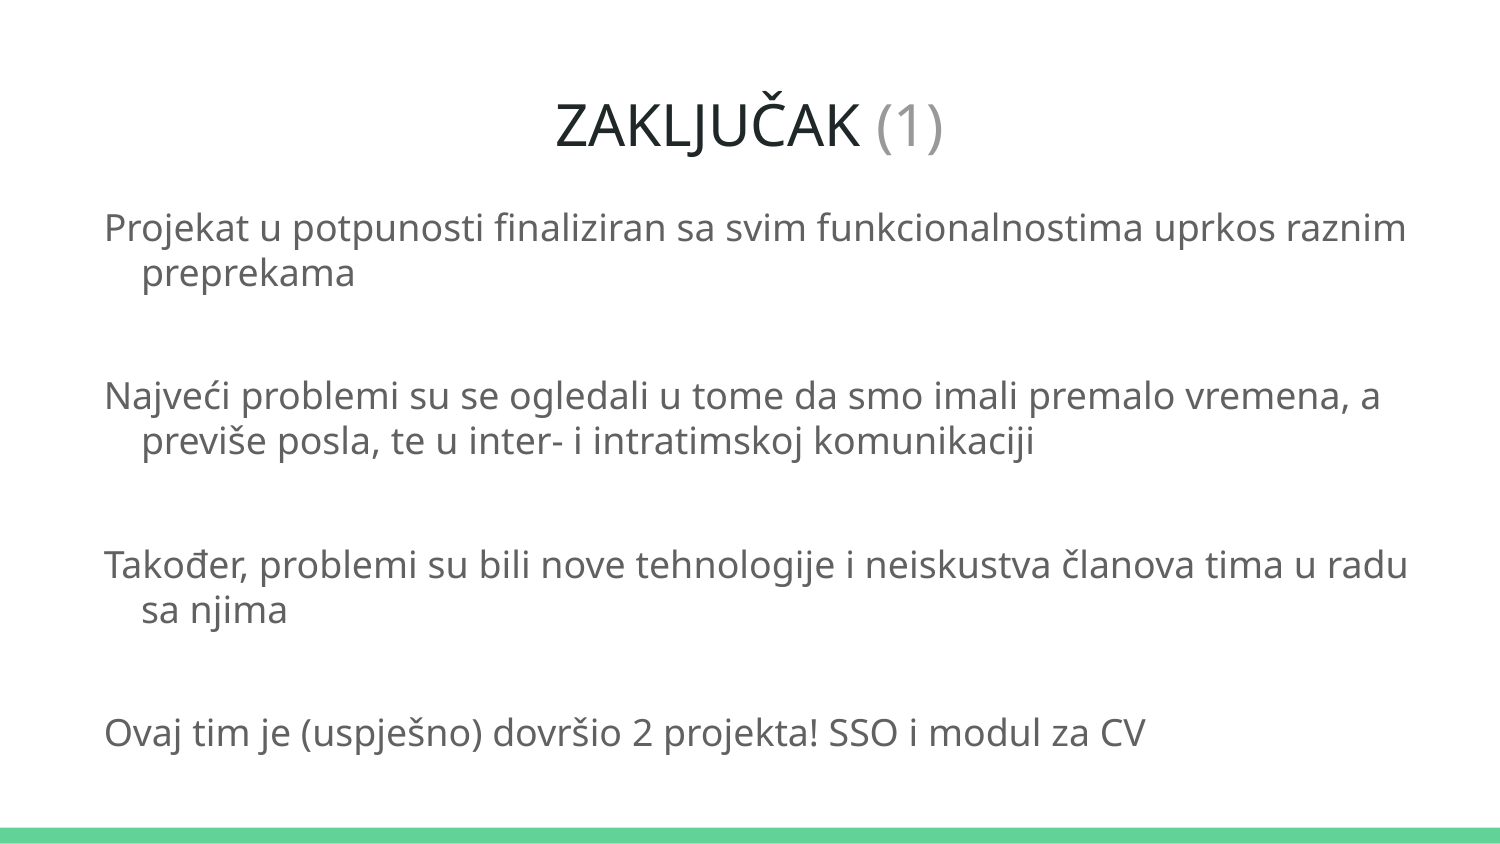

# ZAKLJUČAK (1)
Projekat u potpunosti finaliziran sa svim funkcionalnostima uprkos raznim preprekama
Najveći problemi su se ogledali u tome da smo imali premalo vremena, a previše posla, te u inter- i intratimskoj komunikaciji
Također, problemi su bili nove tehnologije i neiskustva članova tima u radu sa njima
Ovaj tim je (uspješno) dovršio 2 projekta! SSO i modul za CV